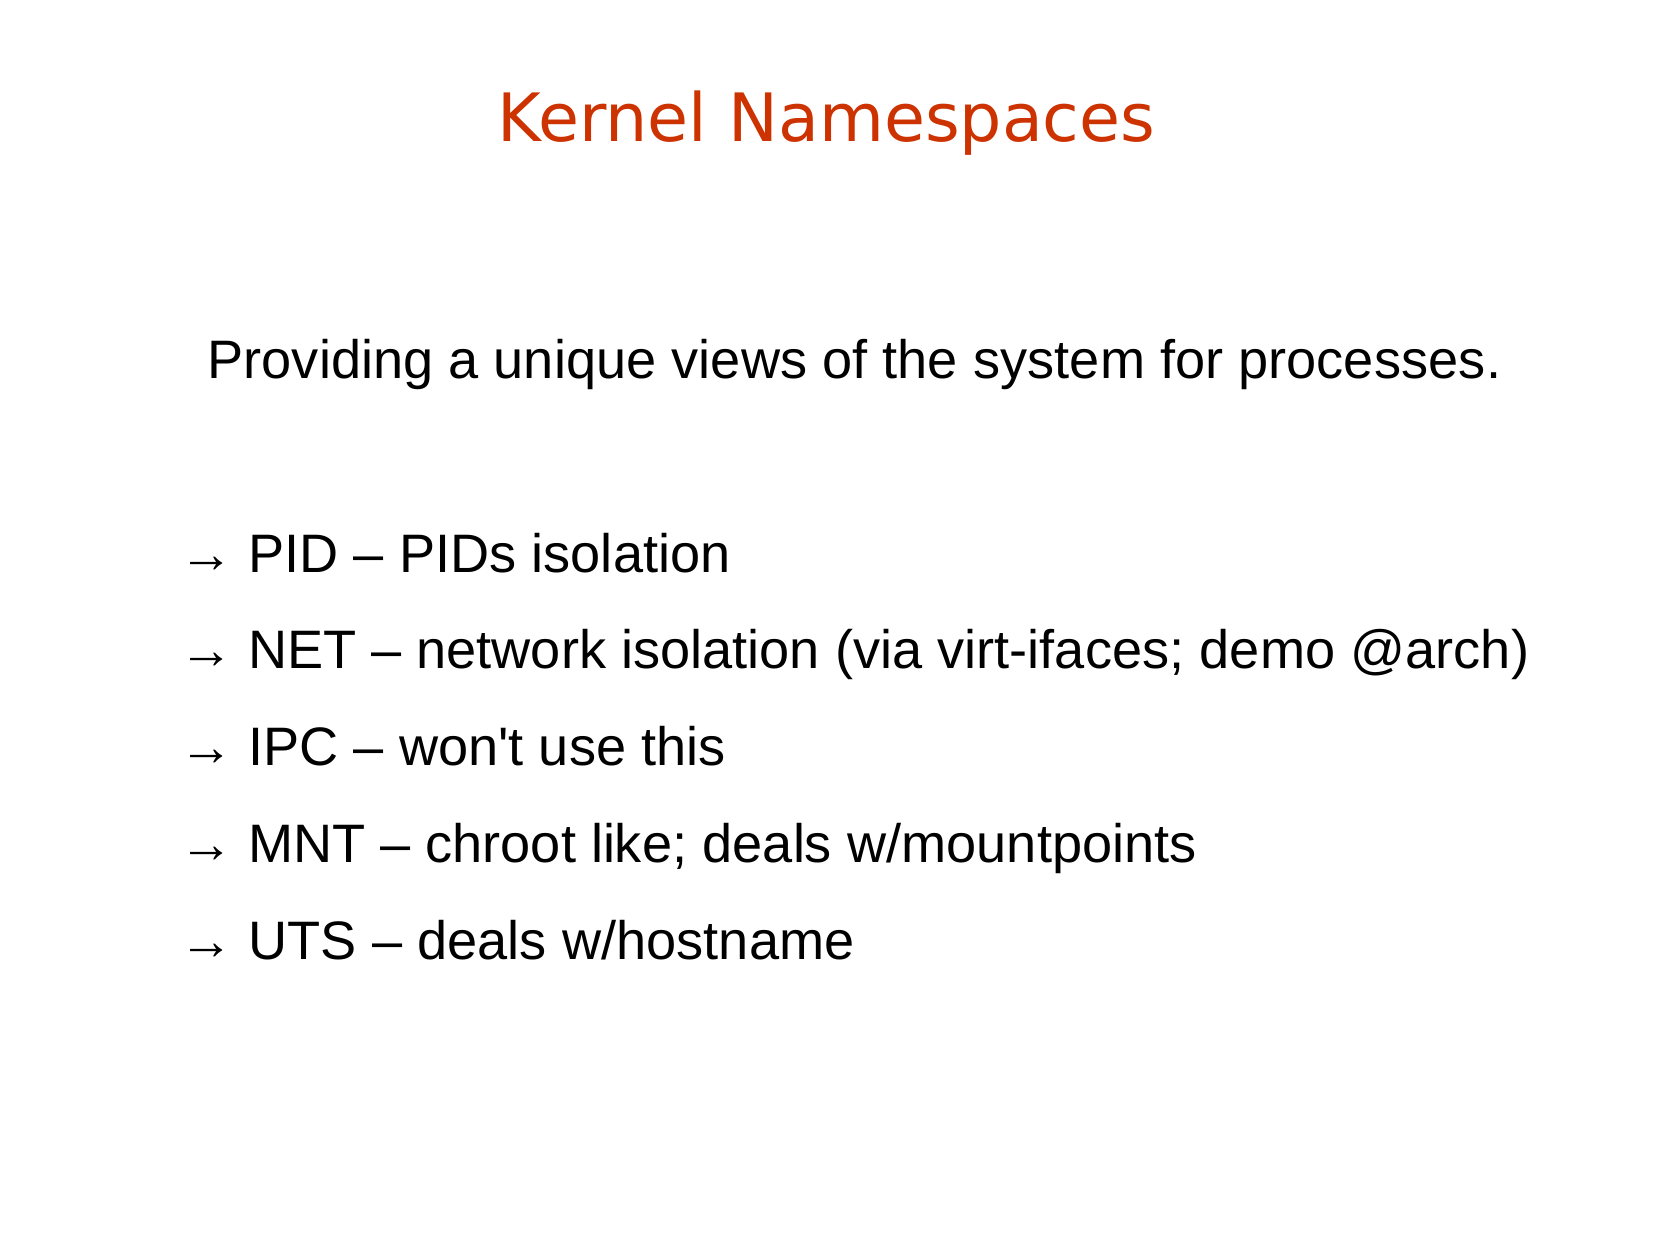

Kernel Namespaces
Providing a unique views of the system for processes.
→ PID – PIDs isolation
→ NET – network isolation (via virt-ifaces; demo @arch)
→ IPC – won't use this
→ MNT – chroot like; deals w/mountpoints
→ UTS – deals w/hostname